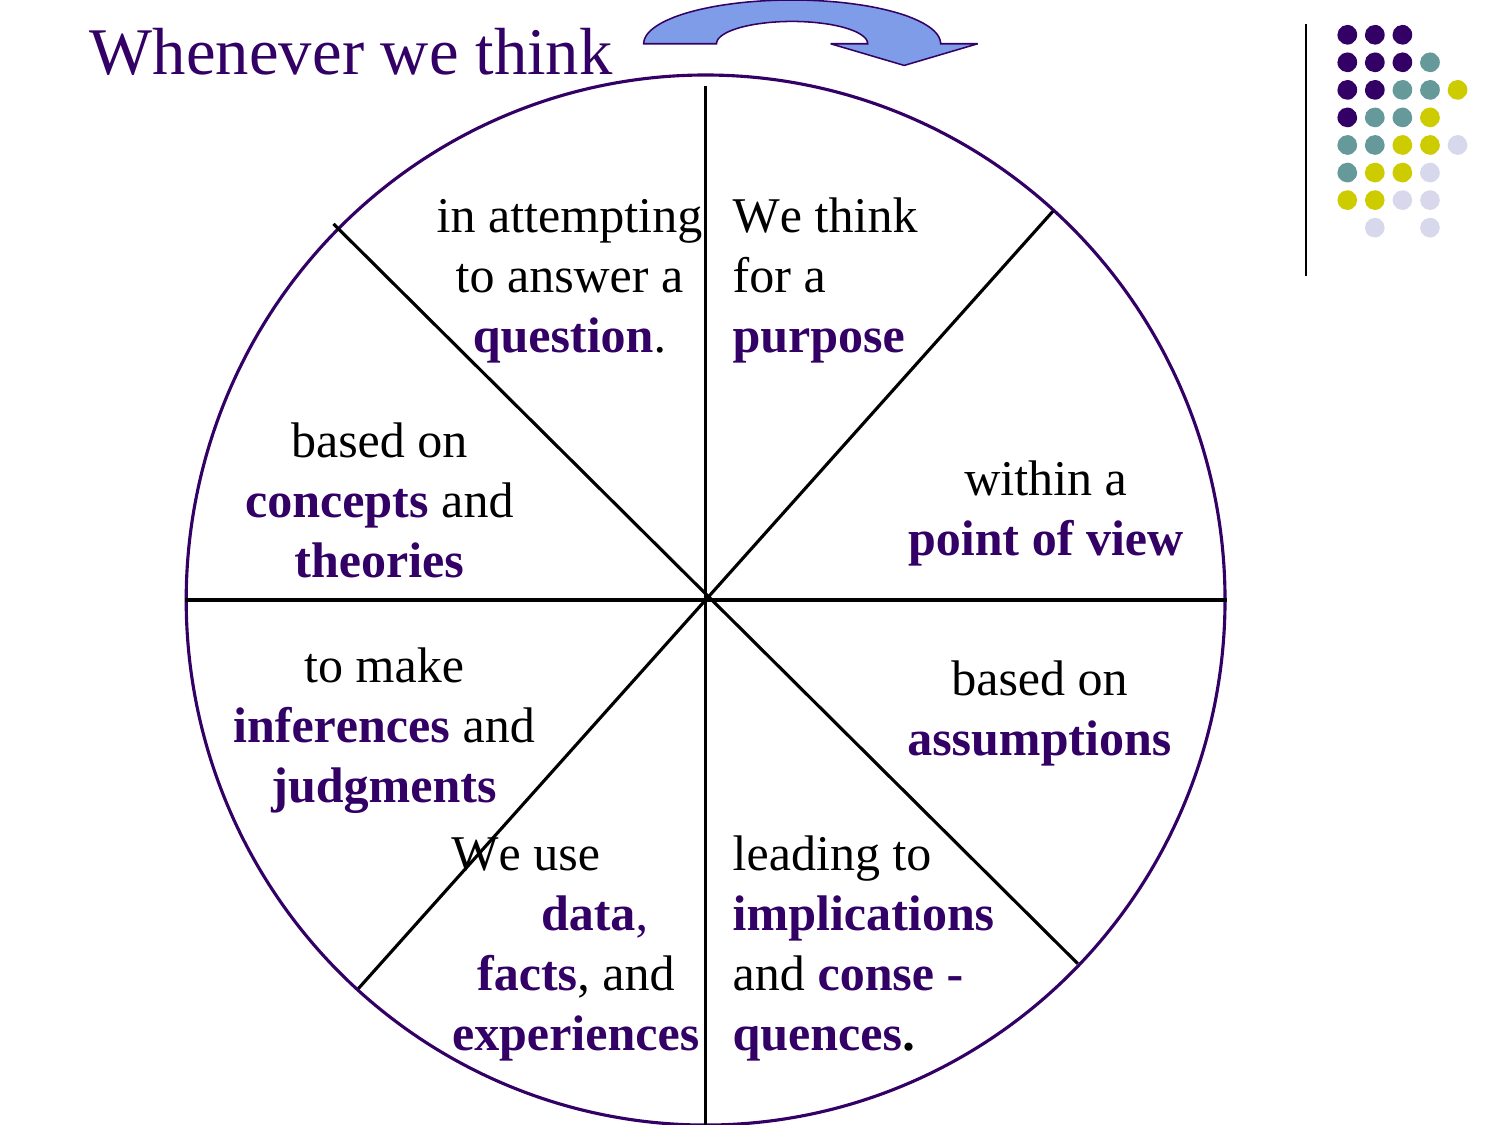

Whenever we think
in attempting to answer a question.
We think for a purpose
based on concepts and theories
within a point of view
to make inferences and judgments
based on assumptions
We use data, facts, and experiences
leading to implications and conse -quences.